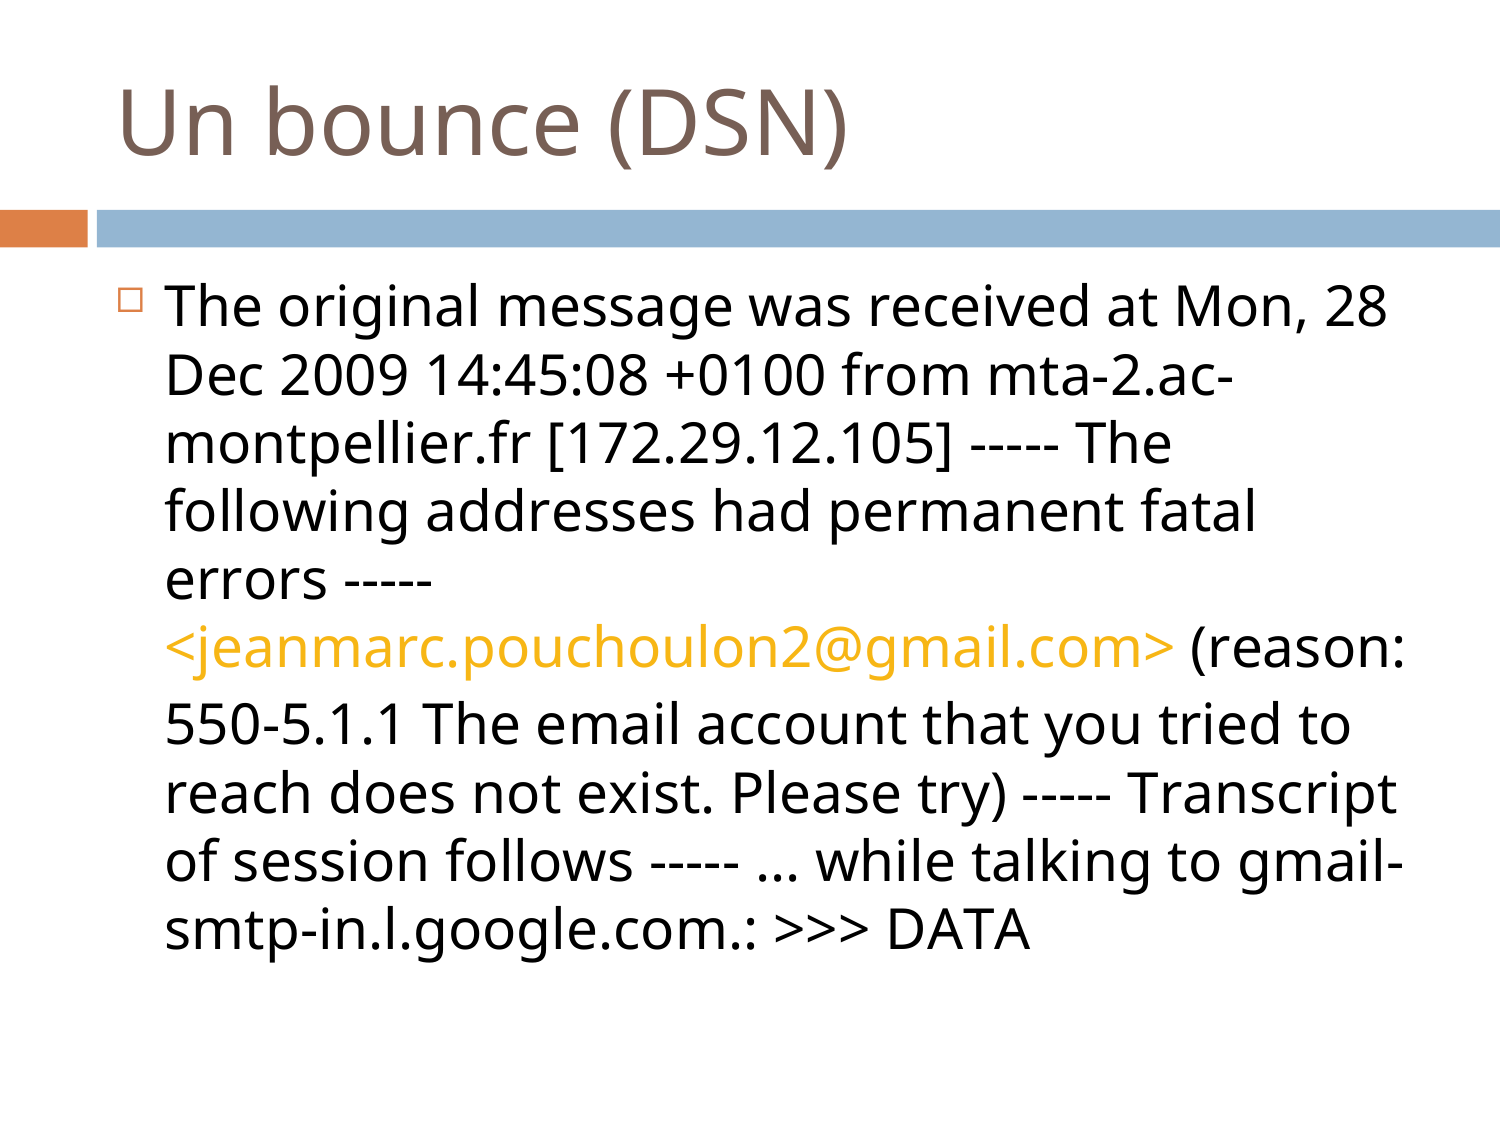

# Un bounce (DSN)
The original message was received at Mon, 28 Dec 2009 14:45:08 +0100 from mta-2.ac-montpellier.fr [172.29.12.105] ----- The following addresses had permanent fatal errors ----- <jeanmarc.pouchoulon2@gmail.com> (reason: 550-5.1.1 The email account that you tried to reach does not exist. Please try) ----- Transcript of session follows ----- ... while talking to gmail-smtp-in.l.google.com.: >>> DATA